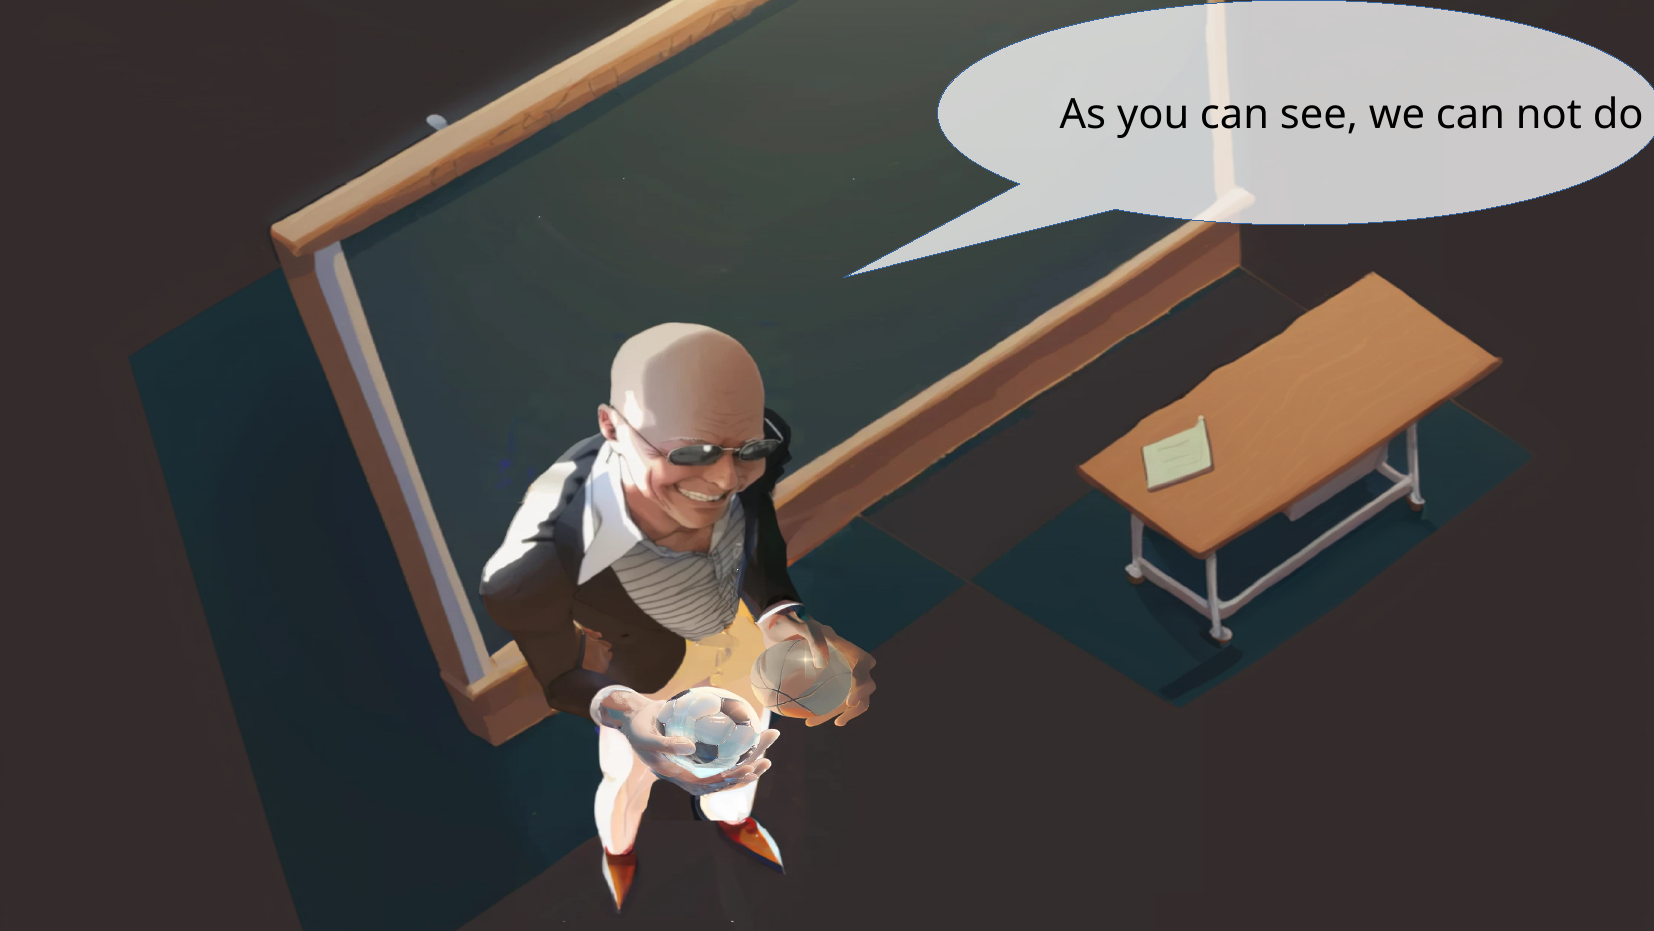

As you can see, we can not do it!